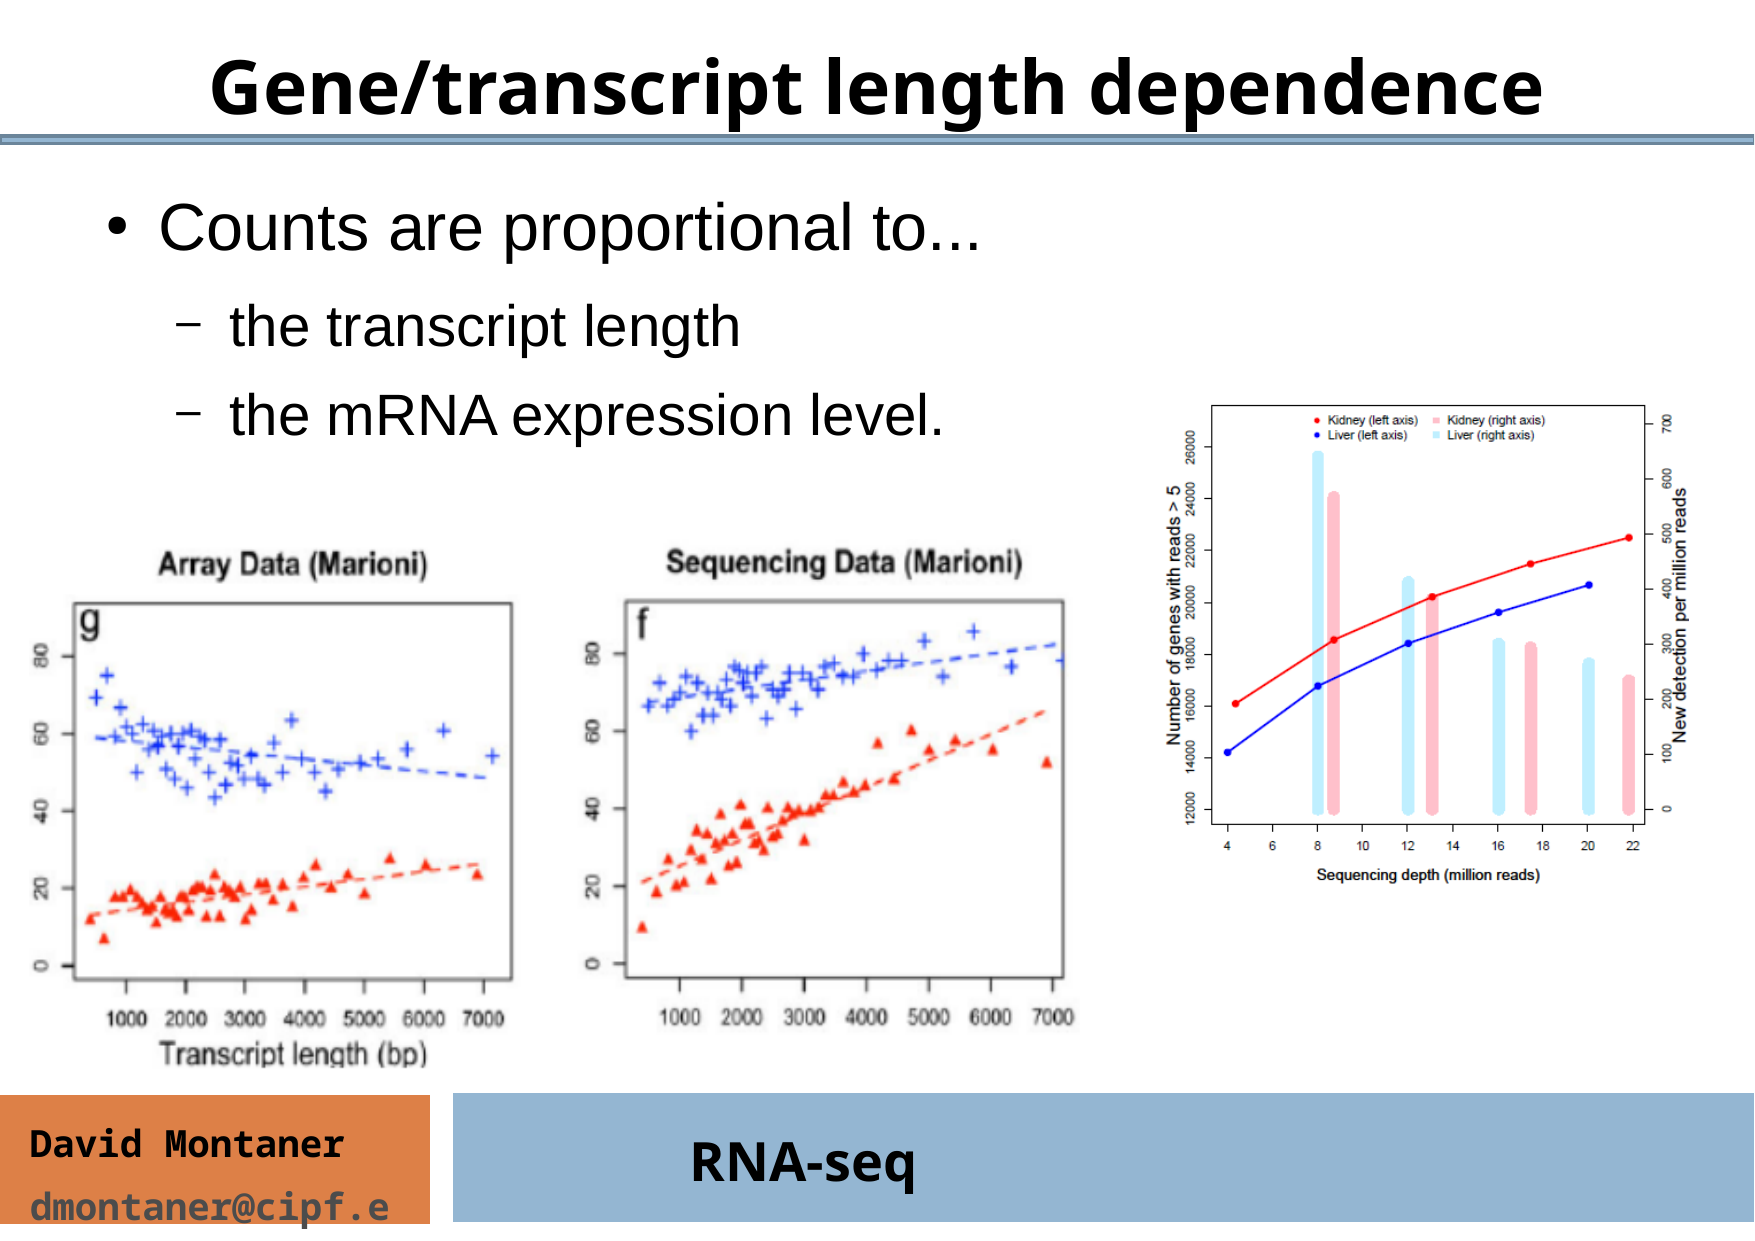

Gene/transcript length dependence
# Counts are proportional to...
the transcript length
the mRNA expression level.
David Montaner
dmontaner@cipf.es
RNA-seq